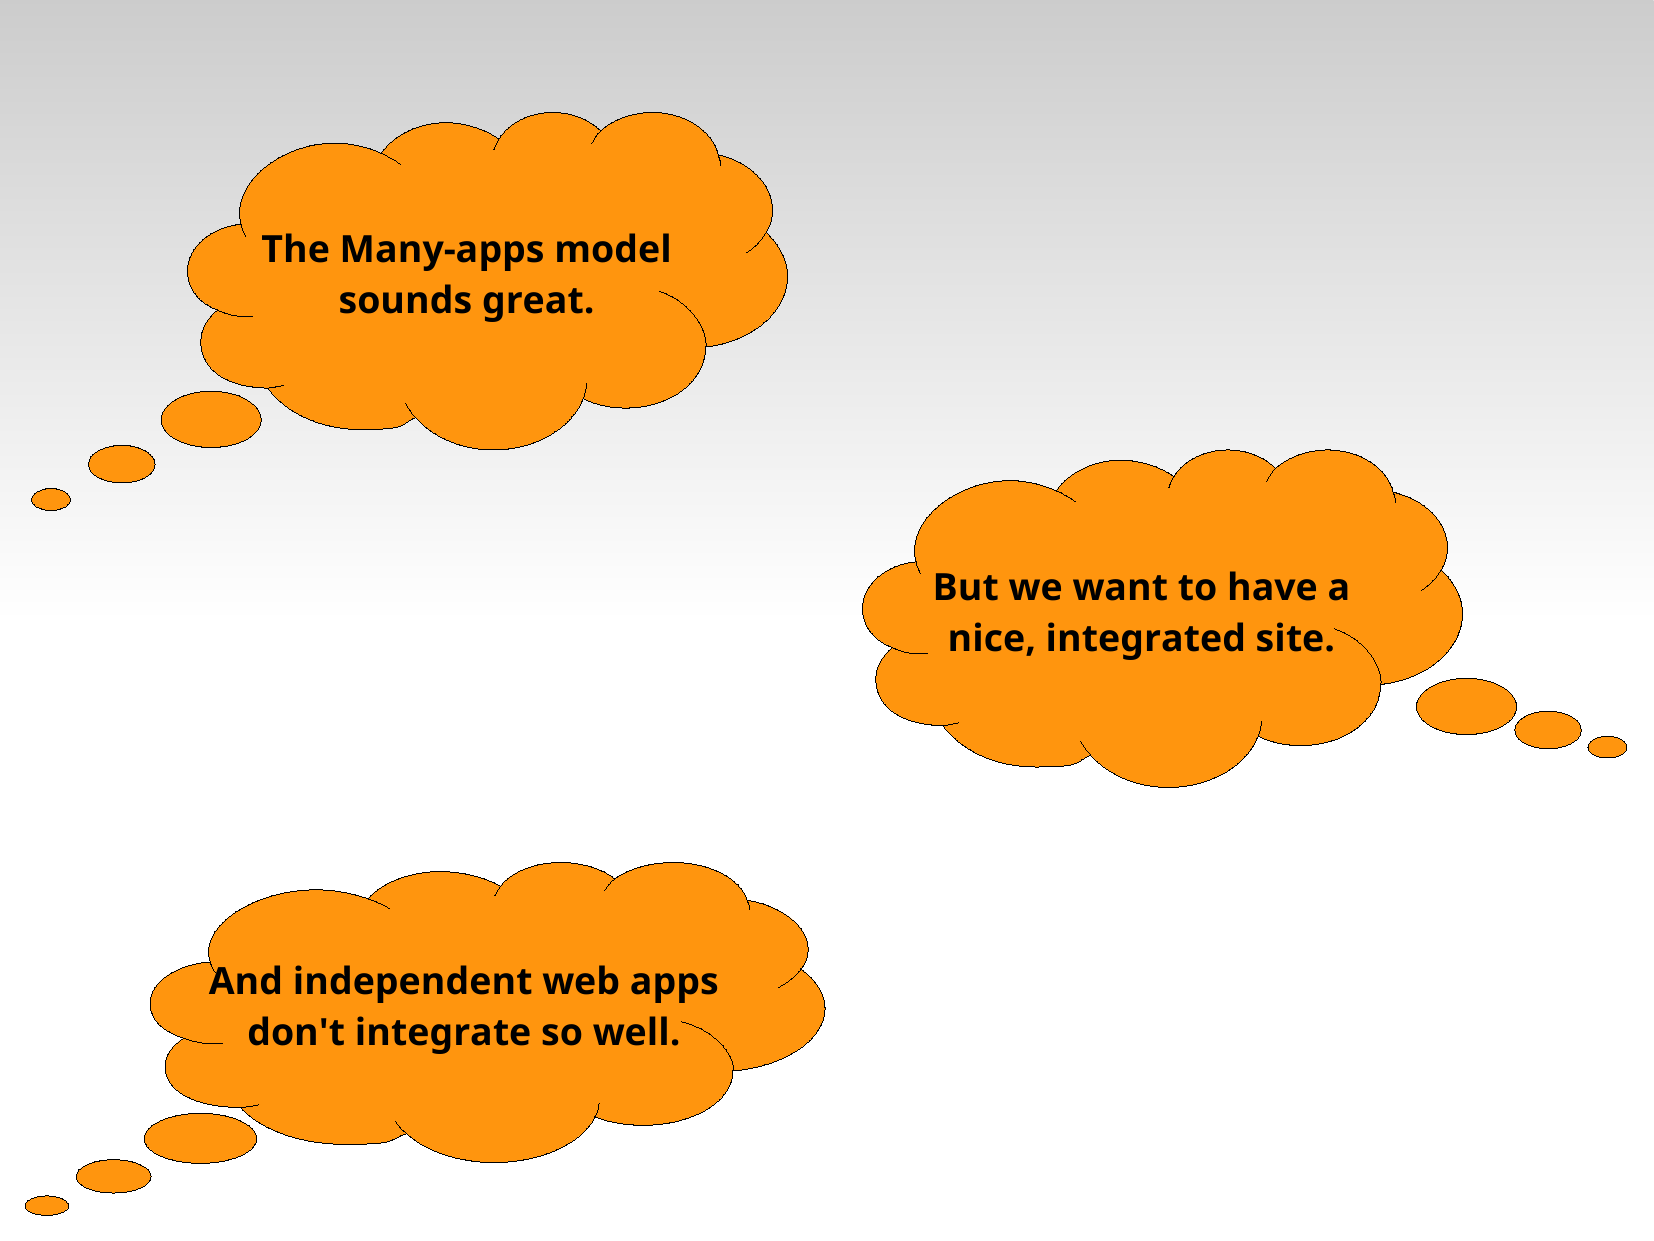

The Many-apps model
sounds great.
But we want to have a
nice, integrated site.
And independent web apps
don't integrate so well.